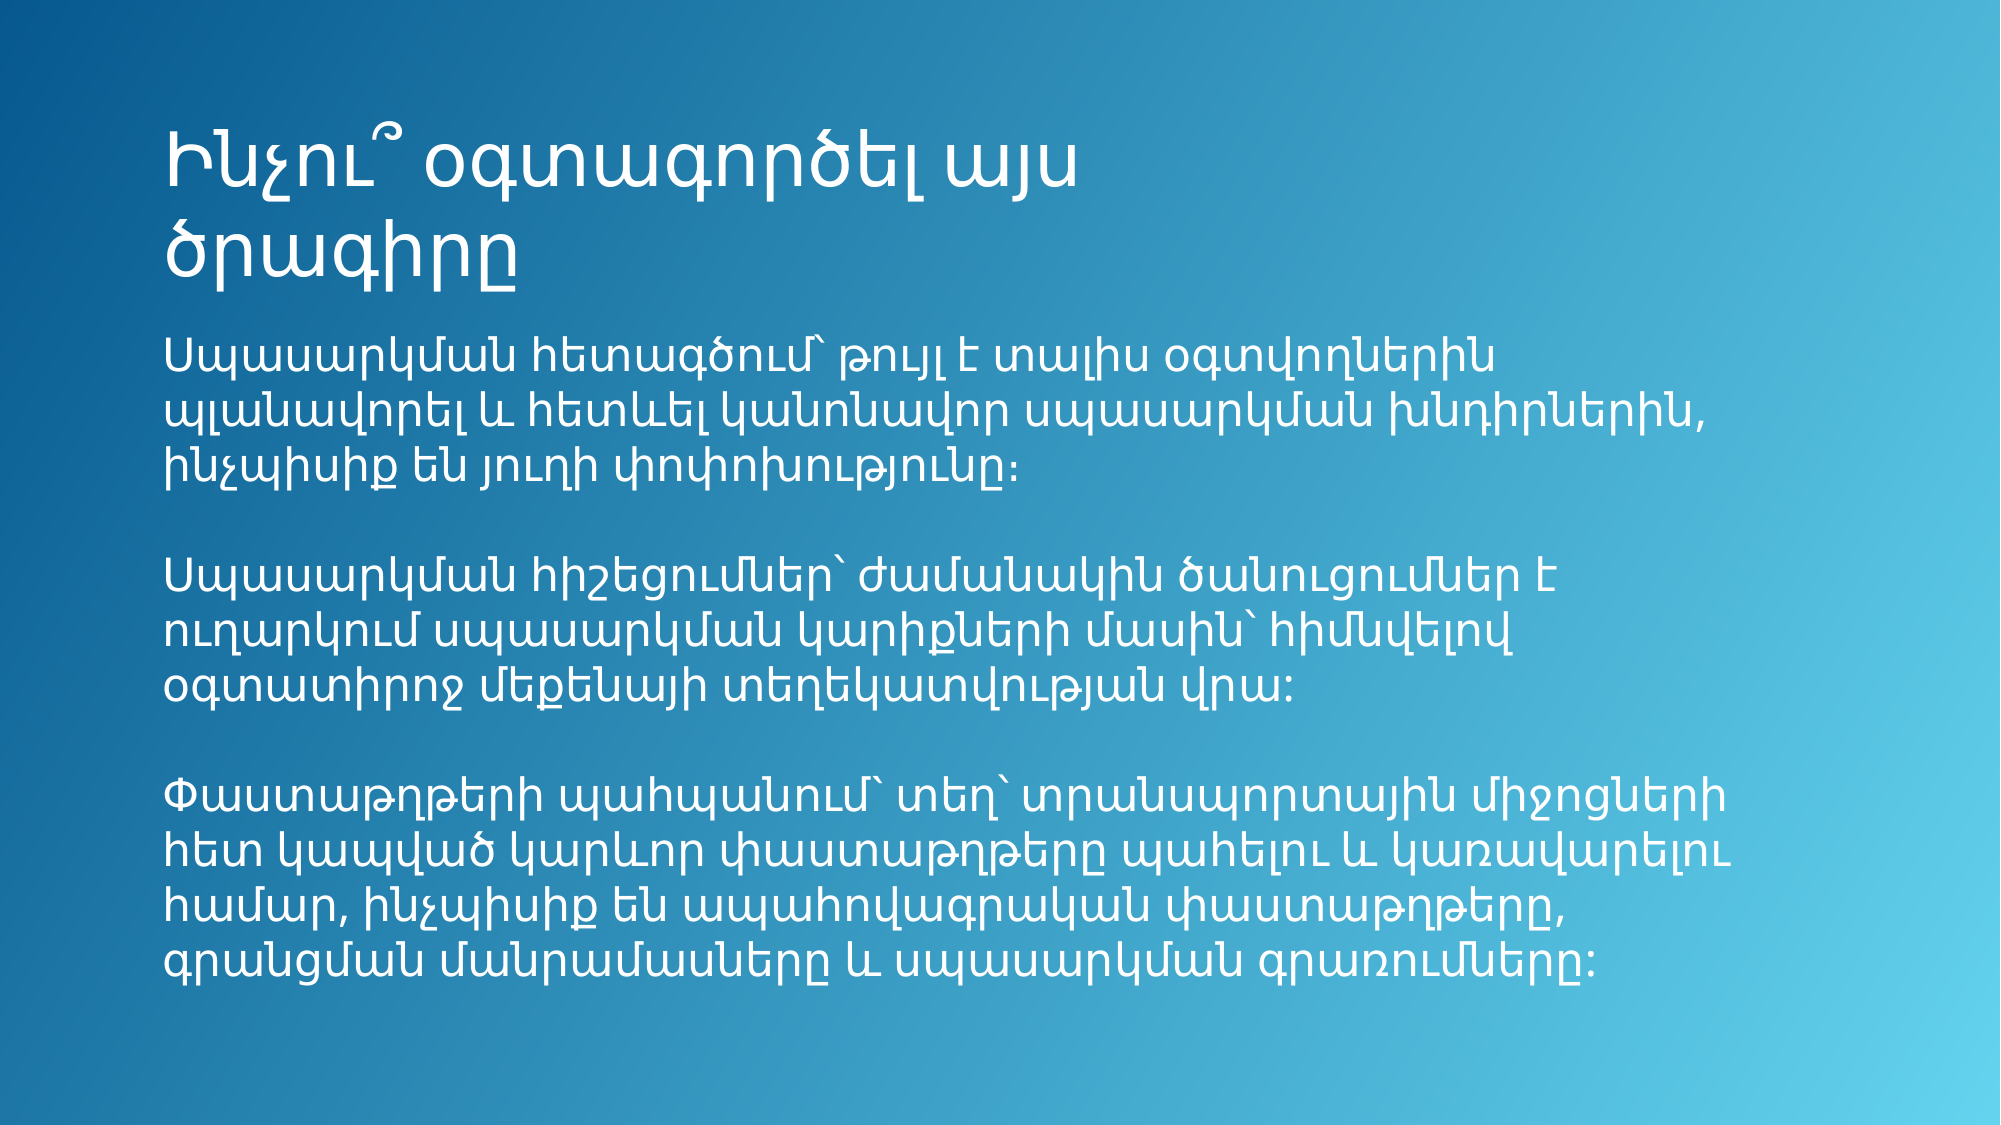

Ինչու՞ օգտագործել այս ծրագիրը
Սպասարկման հետագծում՝ թույլ է տալիս օգտվողներին պլանավորել և հետևել կանոնավոր սպասարկման խնդիրներին, ինչպիսիք են յուղի փոփոխությունը։
Սպասարկման հիշեցումներ՝ ժամանակին ծանուցումներ է ուղարկում սպասարկման կարիքների մասին՝ հիմնվելով օգտատիրոջ մեքենայի տեղեկատվության վրա:
Փաստաթղթերի պահպանում` տեղ՝ տրանսպորտային միջոցների հետ կապված կարևոր փաստաթղթերը պահելու և կառավարելու համար, ինչպիսիք են ապահովագրական փաստաթղթերը, գրանցման մանրամասները և սպասարկման գրառումները: